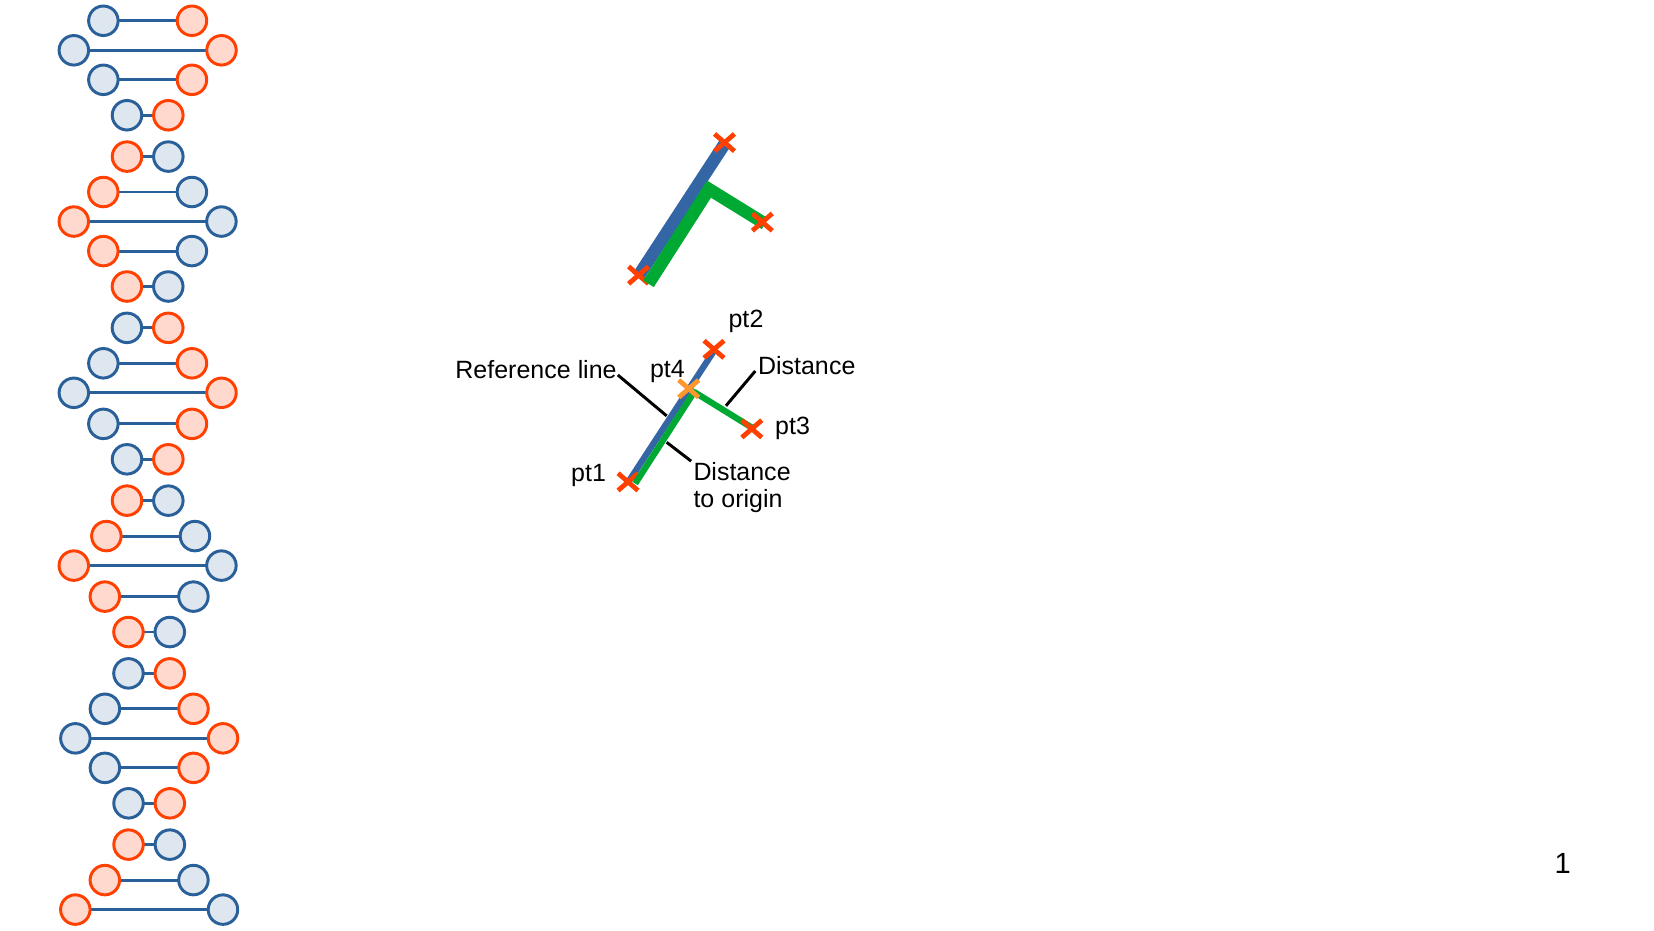

pt2
Distance
pt4
Reference line
pt3
Distance
to origin
pt1
1